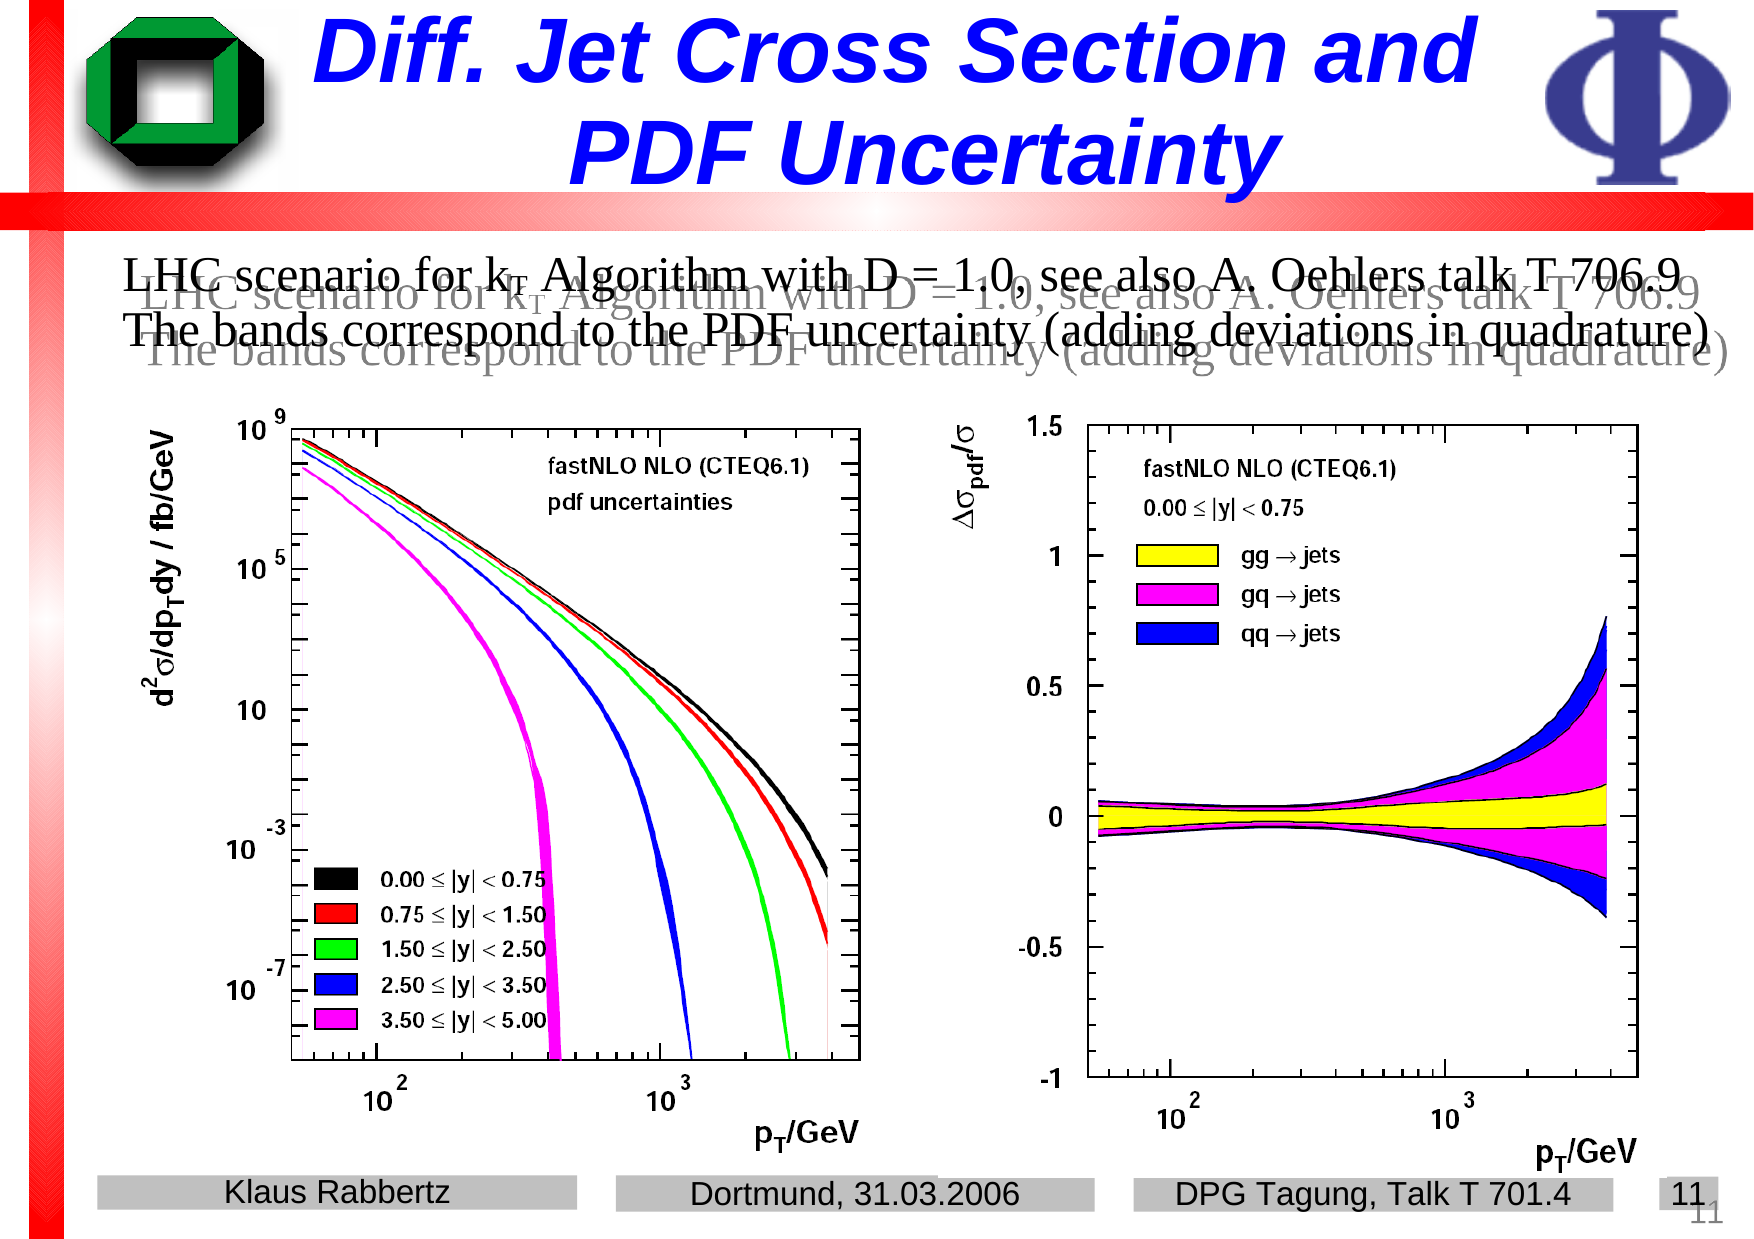

# Diff. Jet Cross Section and PDF Uncertainty
LHC scenario for kT Algorithm with D = 1.0, see also A. Oehlers talk T 706.9
The bands correspond to the PDF uncertainty (adding deviations in quadrature)